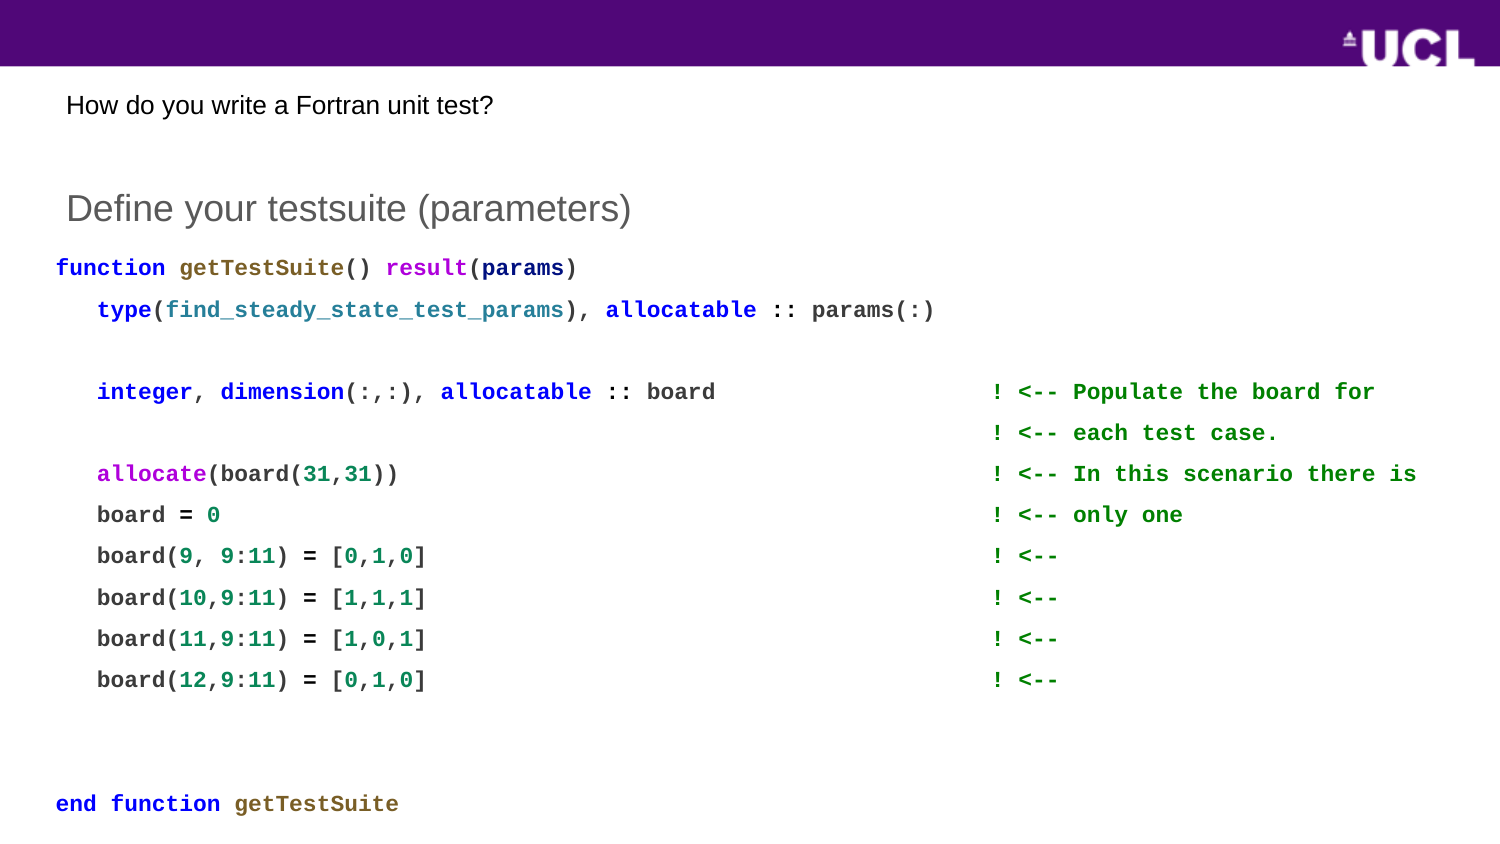

# How do you write a Fortran unit test?
Define your testsuite (parameters)
function getTestSuite() result(params)
 type(find_steady_state_test_params), allocatable :: params(:)
 integer, dimension(:,:), allocatable :: board ! <-- Populate the board for
 ! <-- each test case.
 allocate(board(31,31)) ! <-- In this scenario there is
 board = 0 ! <-- only one
 board(9, 9:11) = [0,1,0] ! <--
 board(10,9:11) = [1,1,1] ! <--
 board(11,9:11) = [1,0,1] ! <--
 board(12,9:11) = [0,1,0] ! <--
end function getTestSuite